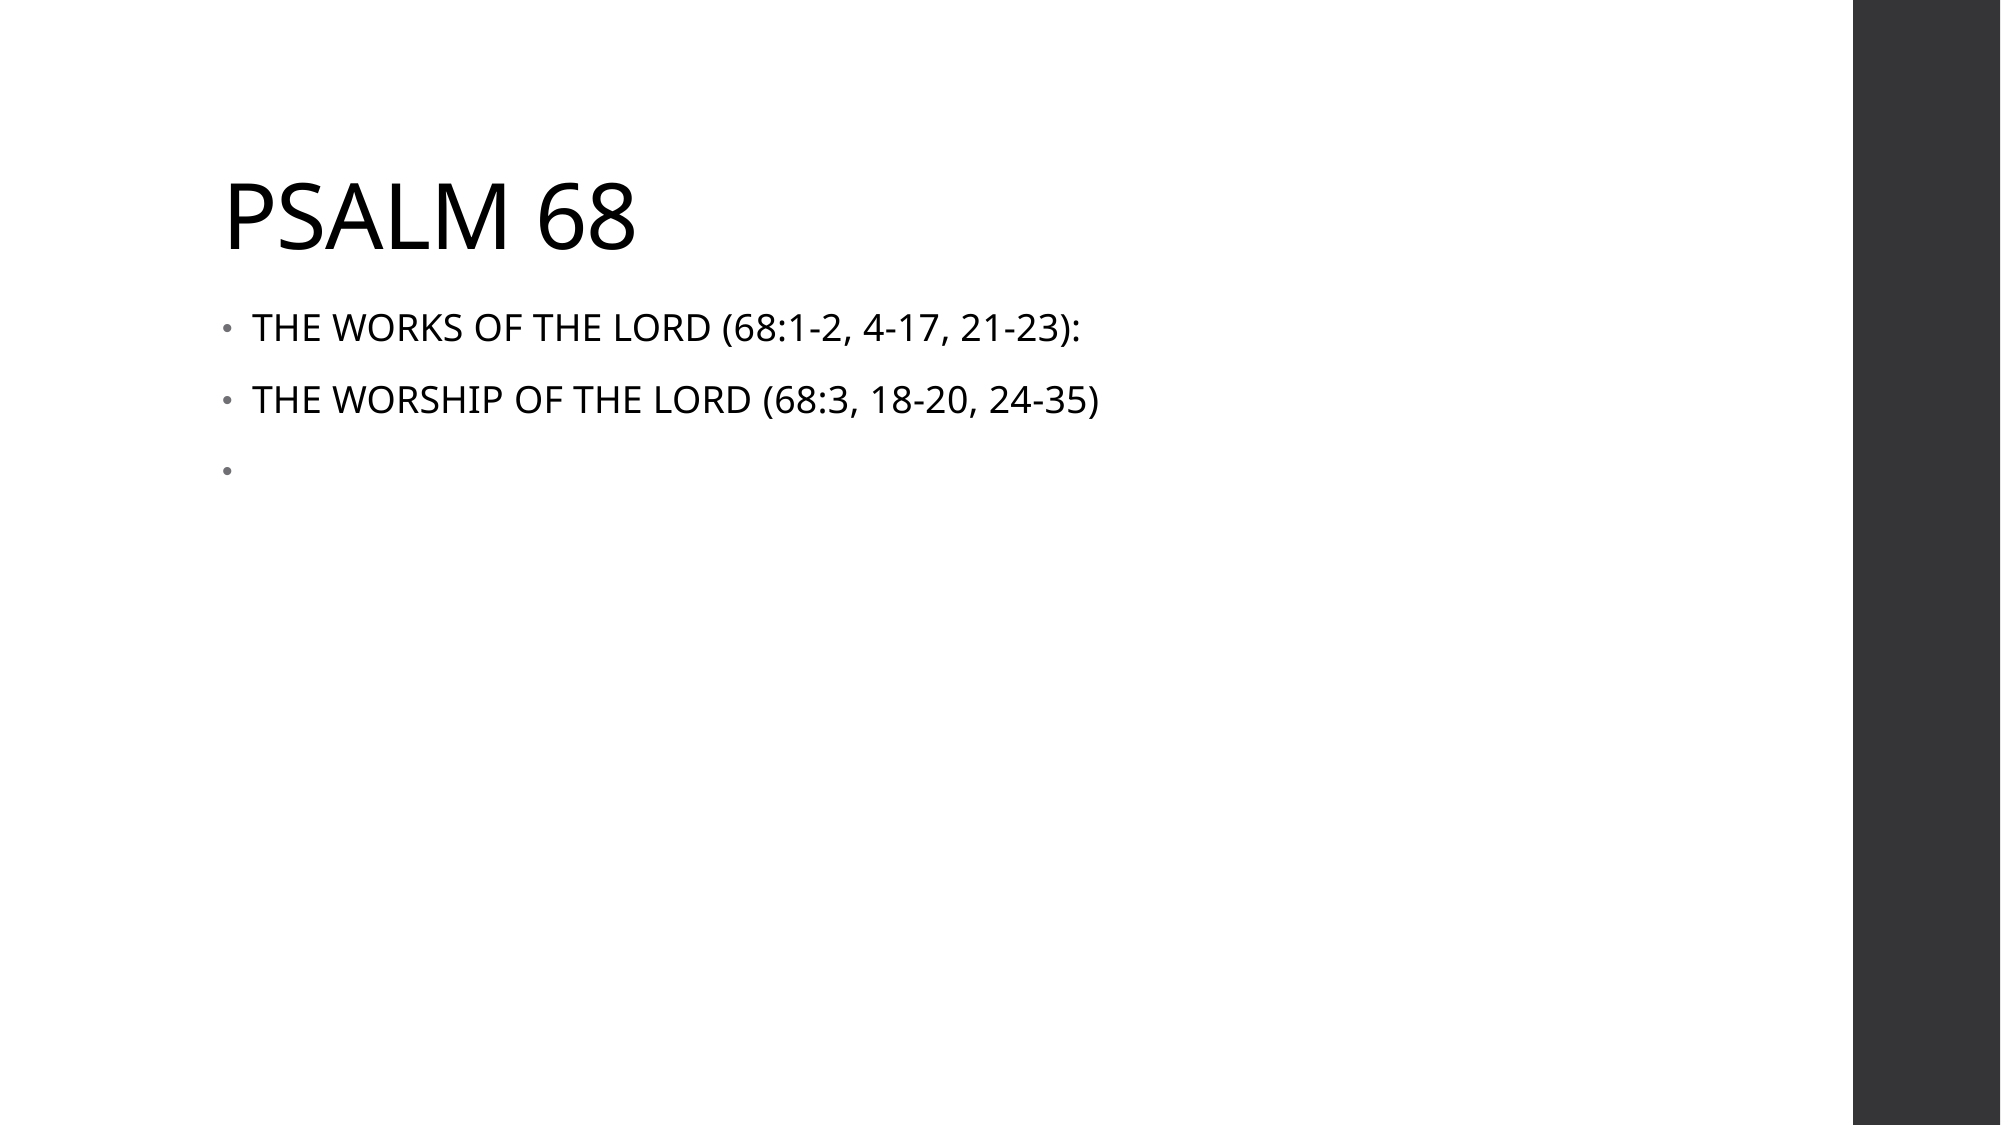

# PSALM 68
THE WORKS OF THE LORD (68:1-2, 4-17, 21-23):
THE WORSHIP OF THE LORD (68:3, 18-20, 24-35)